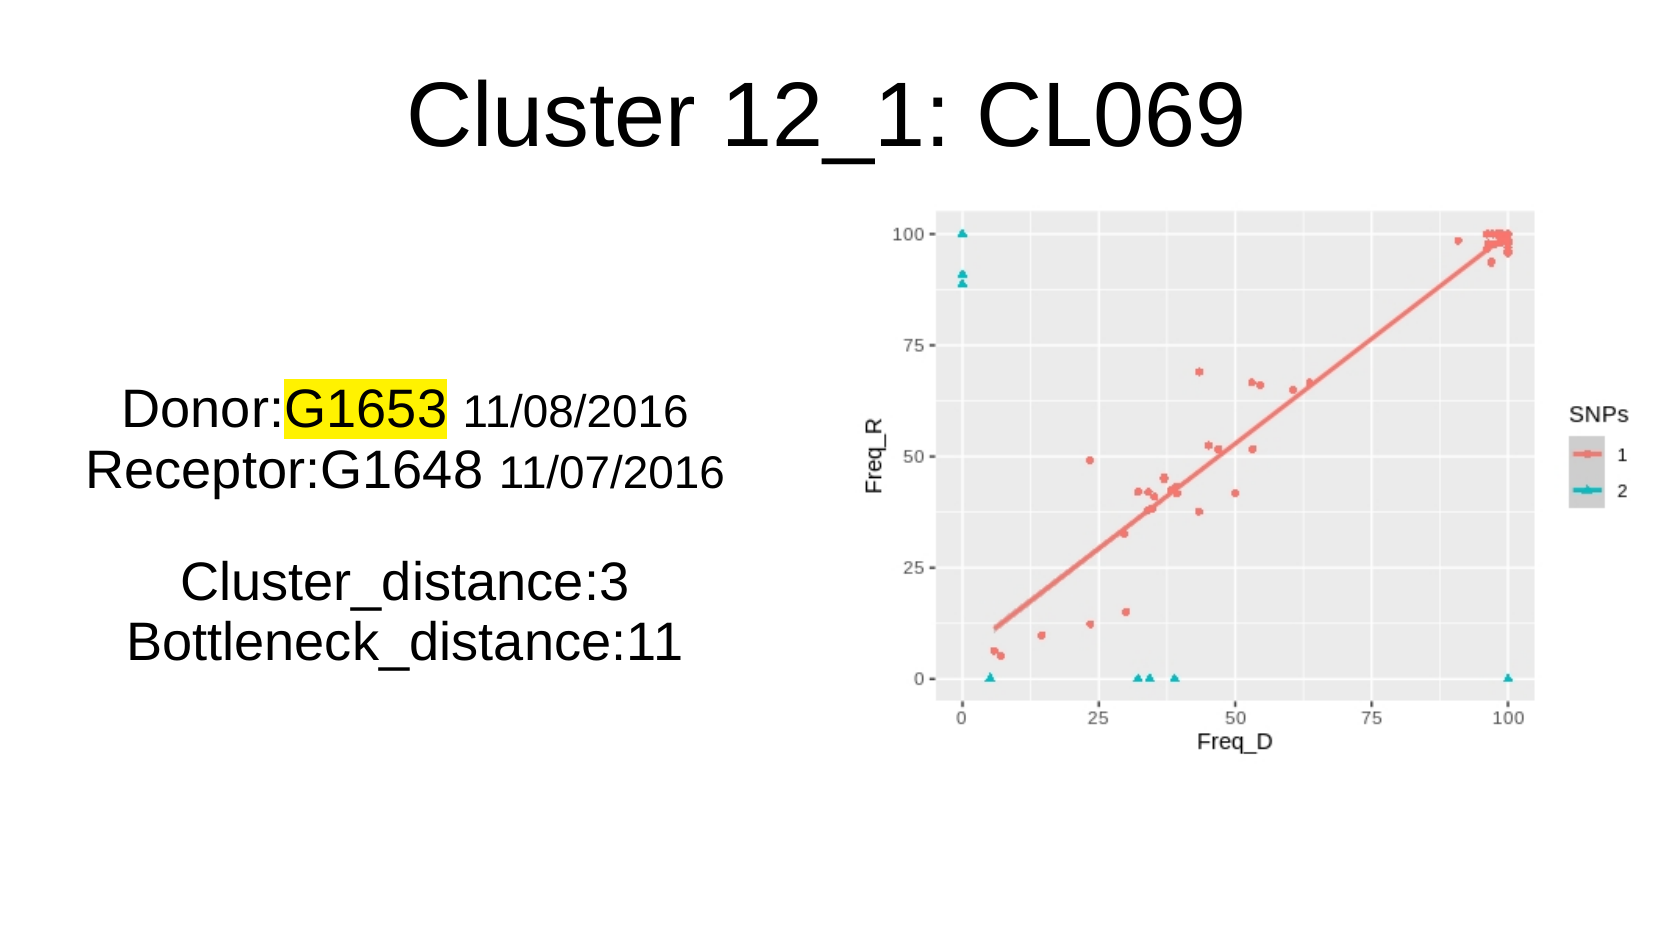

# Cluster 12_1: CL069
Donor:G1653 11/08/2016
Receptor:G1648 11/07/2016
Cluster_distance:3
Bottleneck_distance:11